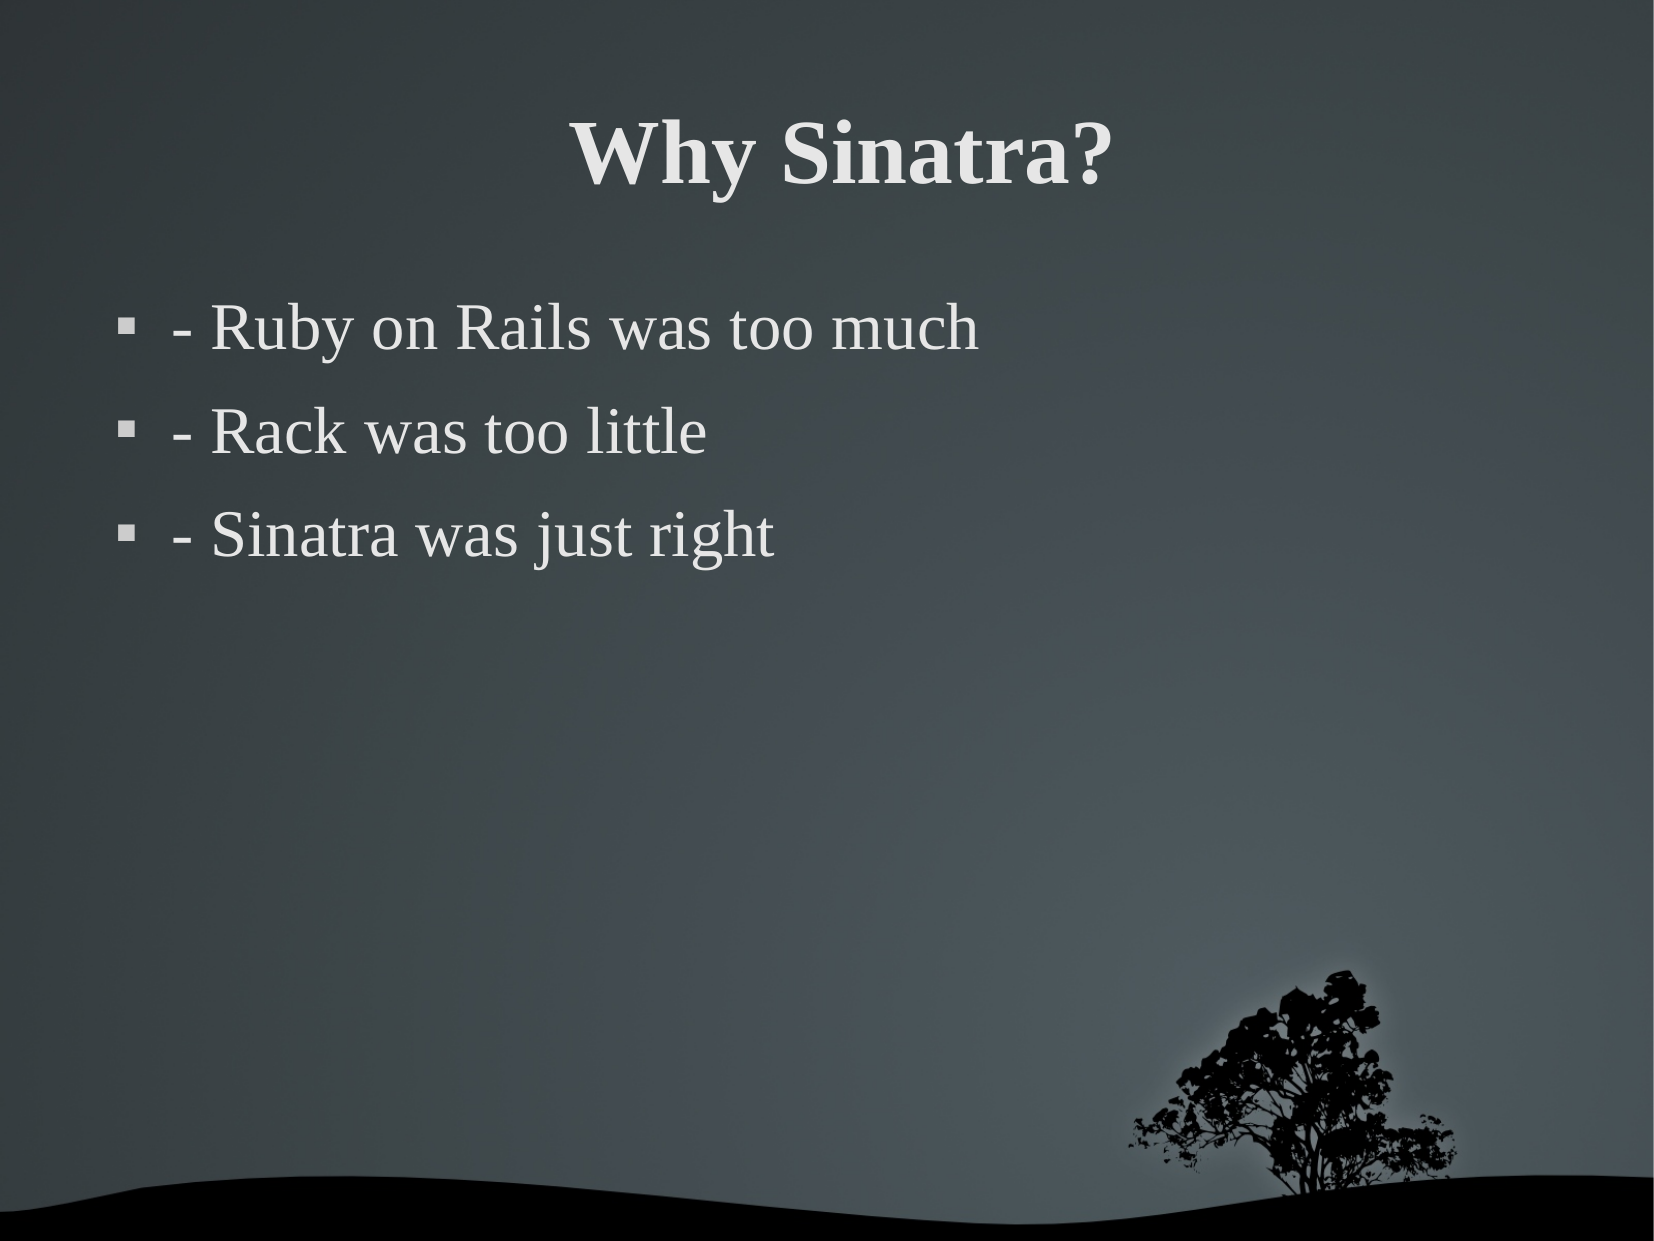

# Why Sinatra?
- Ruby on Rails was too much
- Rack was too little
- Sinatra was just right